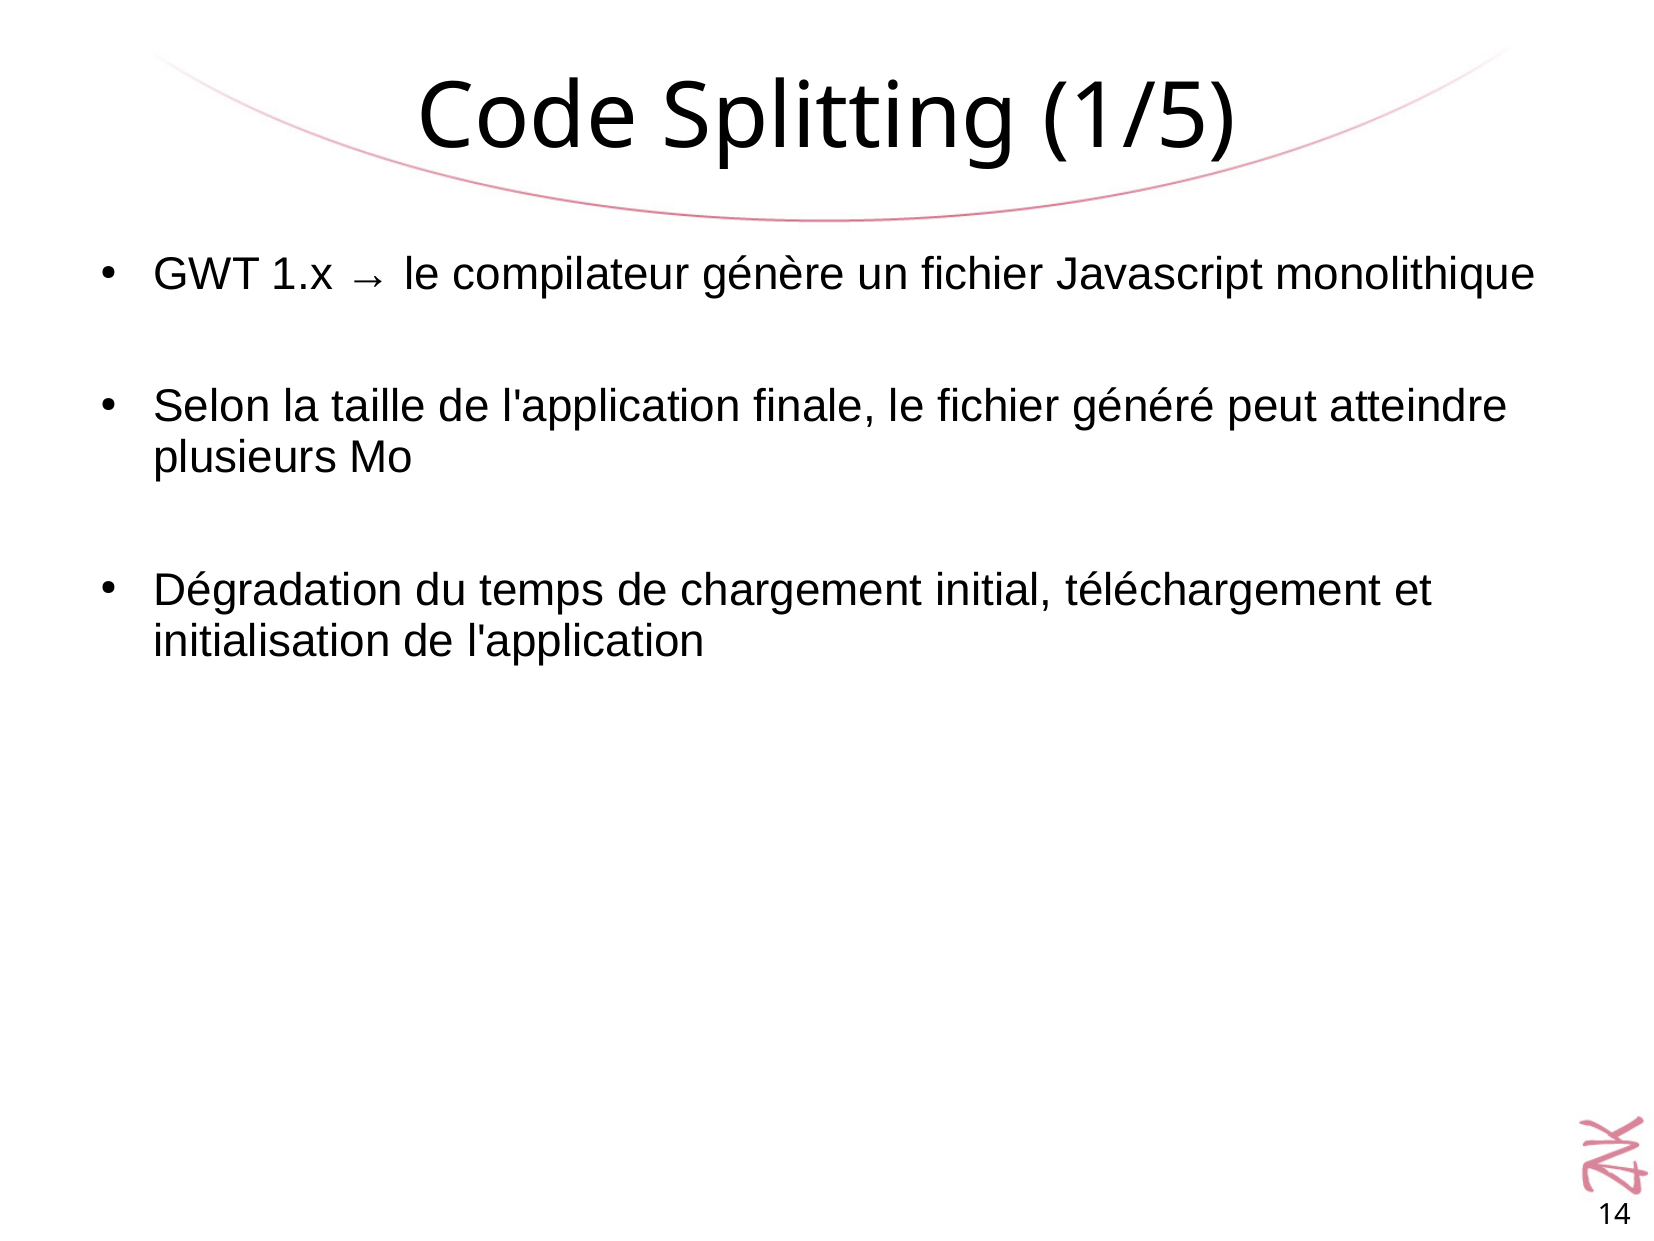

# Code Splitting (1/5)
GWT 1.x → le compilateur génère un fichier Javascript monolithique
Selon la taille de l'application finale, le fichier généré peut atteindre plusieurs Mo
Dégradation du temps de chargement initial, téléchargement et initialisation de l'application
14